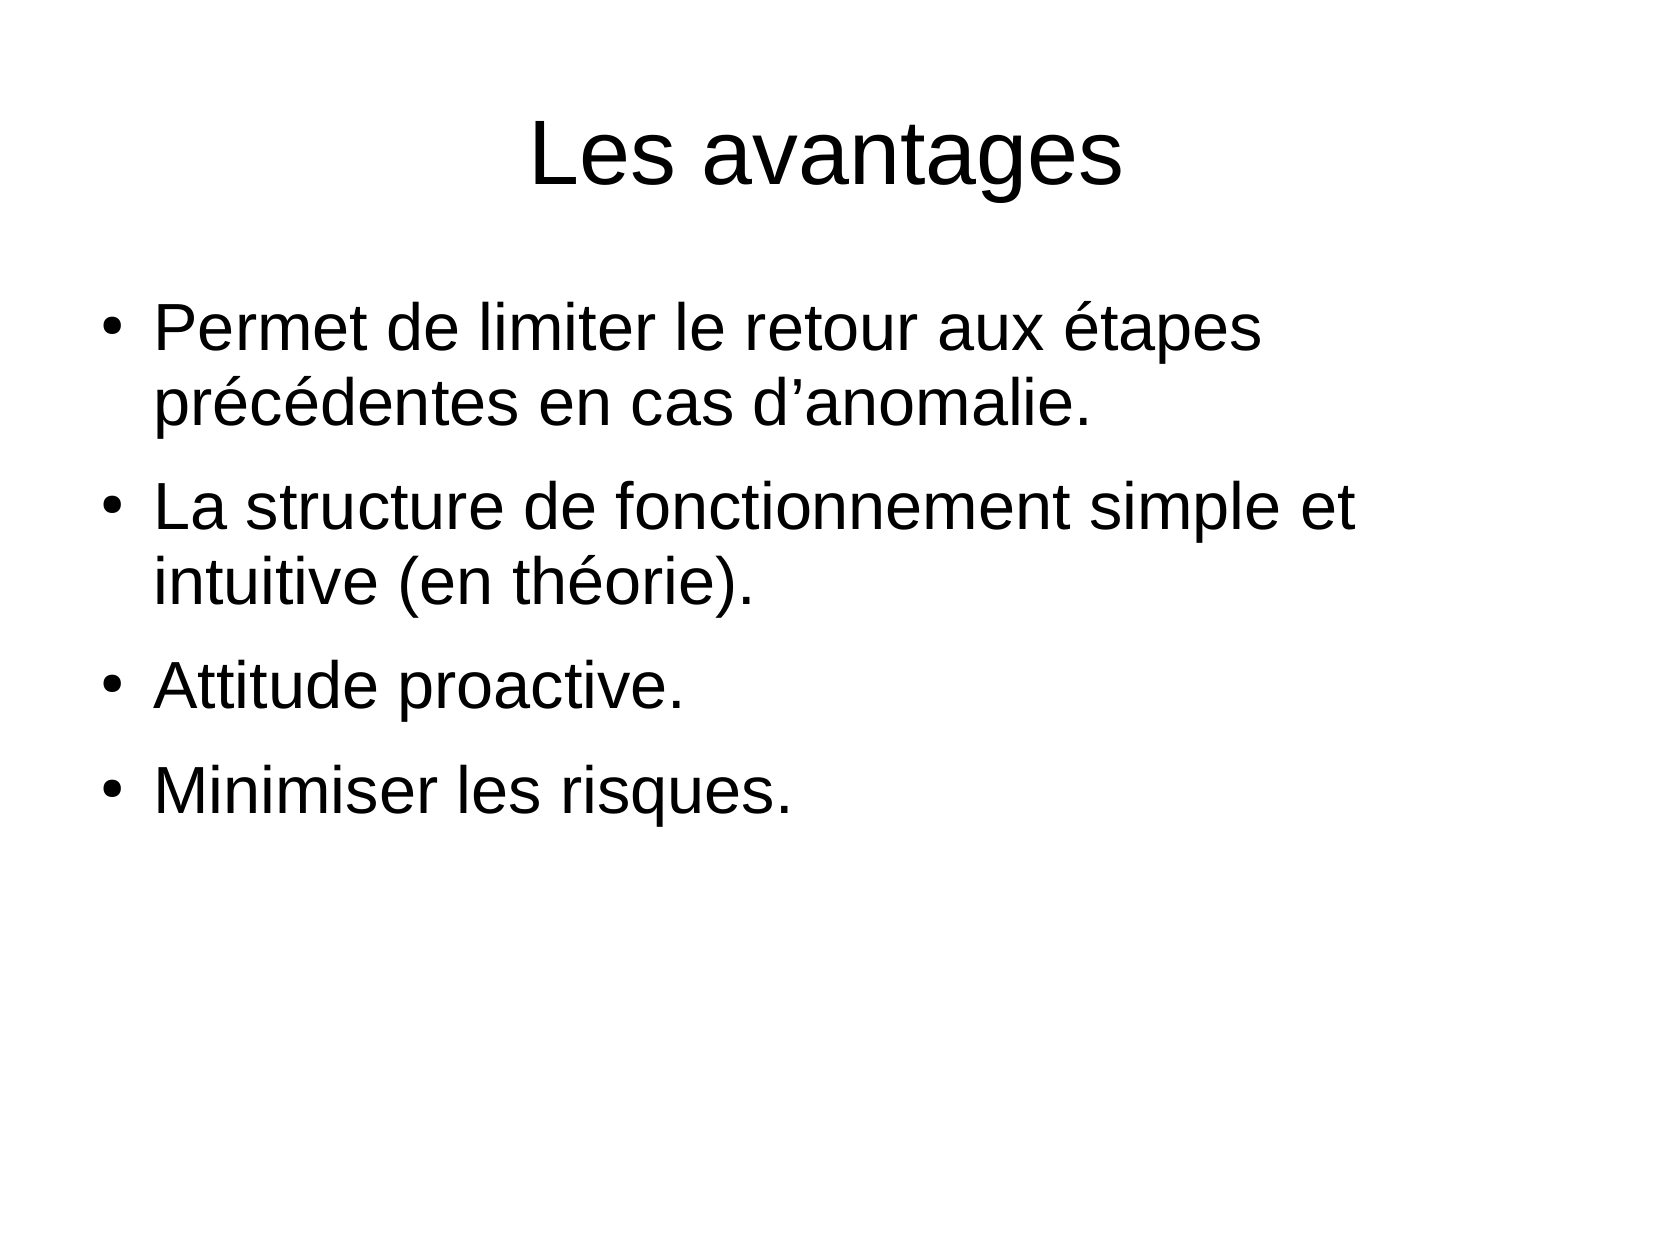

# Les avantages
Permet de limiter le retour aux étapes précédentes en cas d’anomalie.
La structure de fonctionnement simple et intuitive (en théorie).
Attitude proactive.
Minimiser les risques.